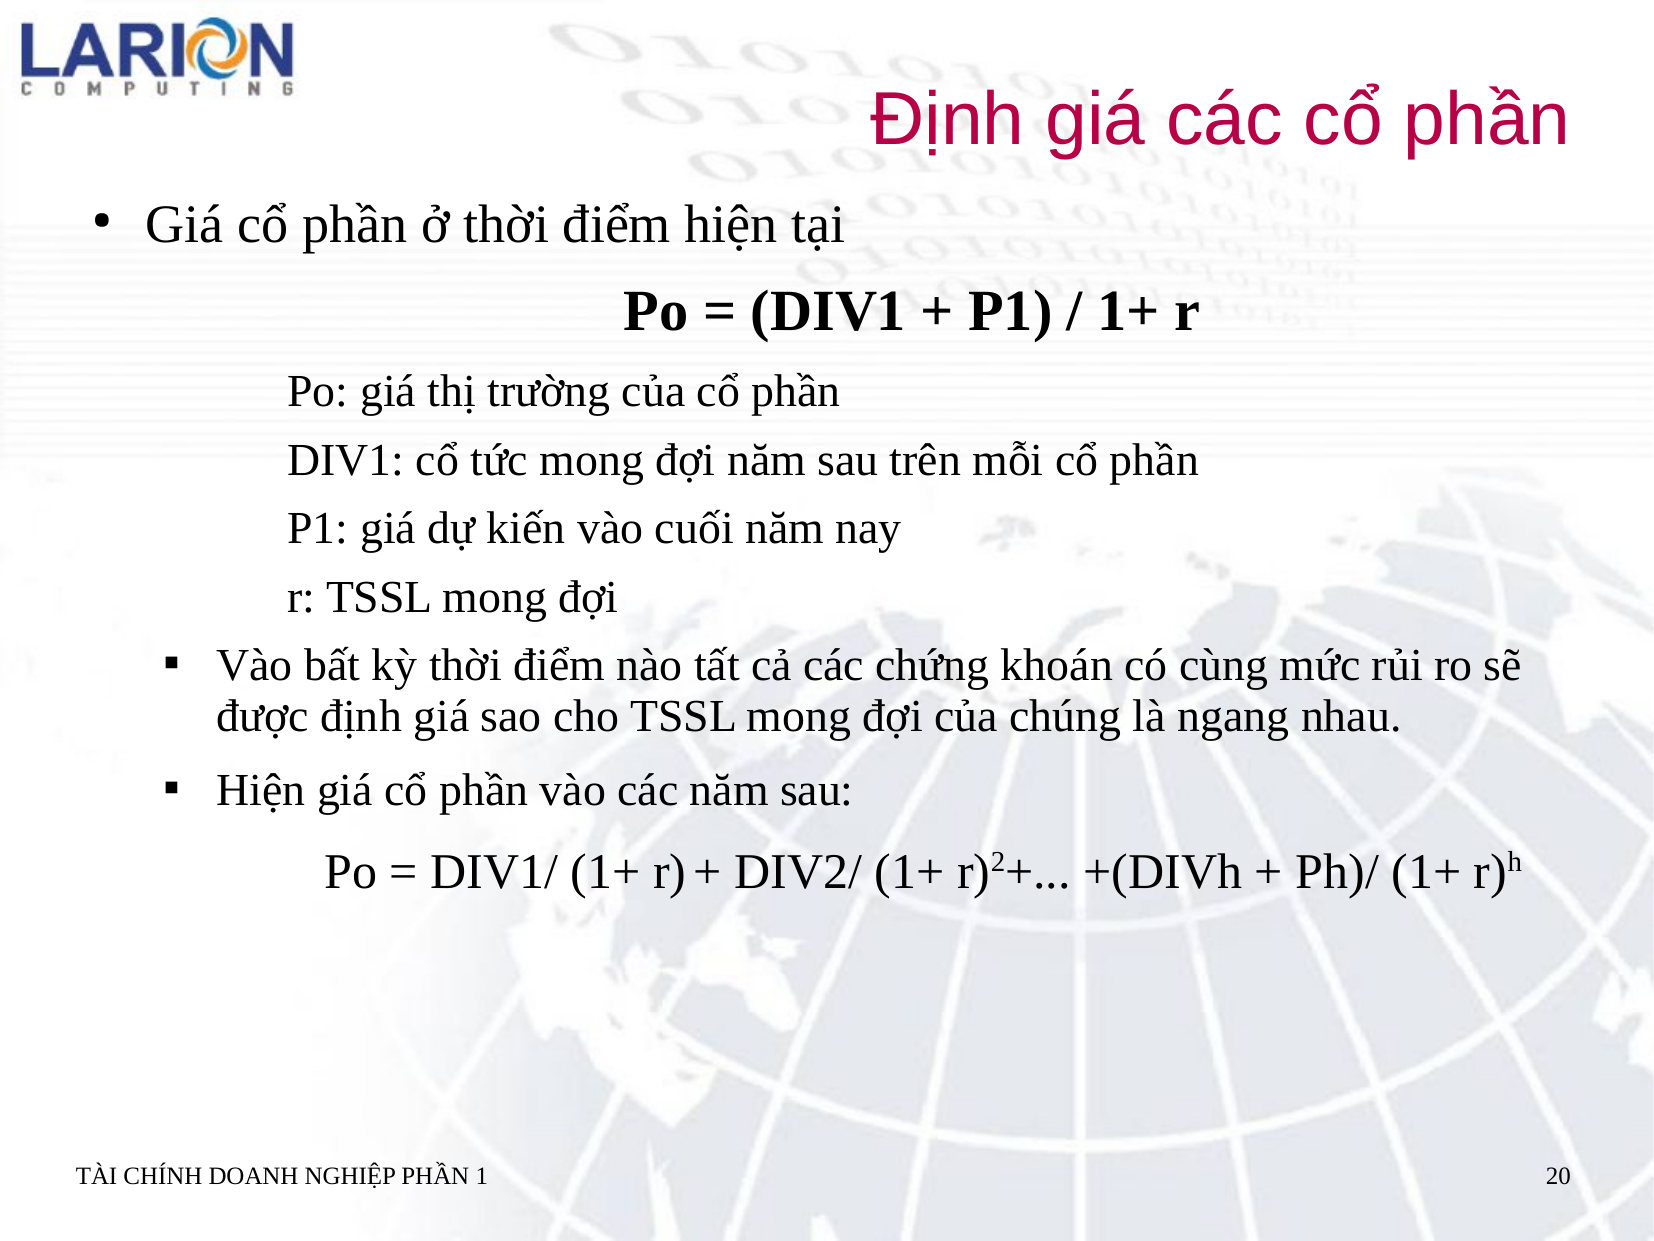

# Định giá các cổ phần
Giá cổ phần ở thời điểm hiện tại
Po = (DIV1 + P1) / 1+ r
Po: giá thị trường của cổ phần
DIV1: cổ tức mong đợi năm sau trên mỗi cổ phần
P1: giá dự kiến vào cuối năm nay
r: TSSL mong đợi
Vào bất kỳ thời điểm nào tất cả các chứng khoán có cùng mức rủi ro sẽ được định giá sao cho TSSL mong đợi của chúng là ngang nhau.
Hiện giá cổ phần vào các năm sau:
 Po = DIV1/ (1+ r) + DIV2/ (1+ r)2+... +(DIVh + Ph)/ (1+ r)h
TÀI CHÍNH DOANH NGHIỆP PHẦN 1
20